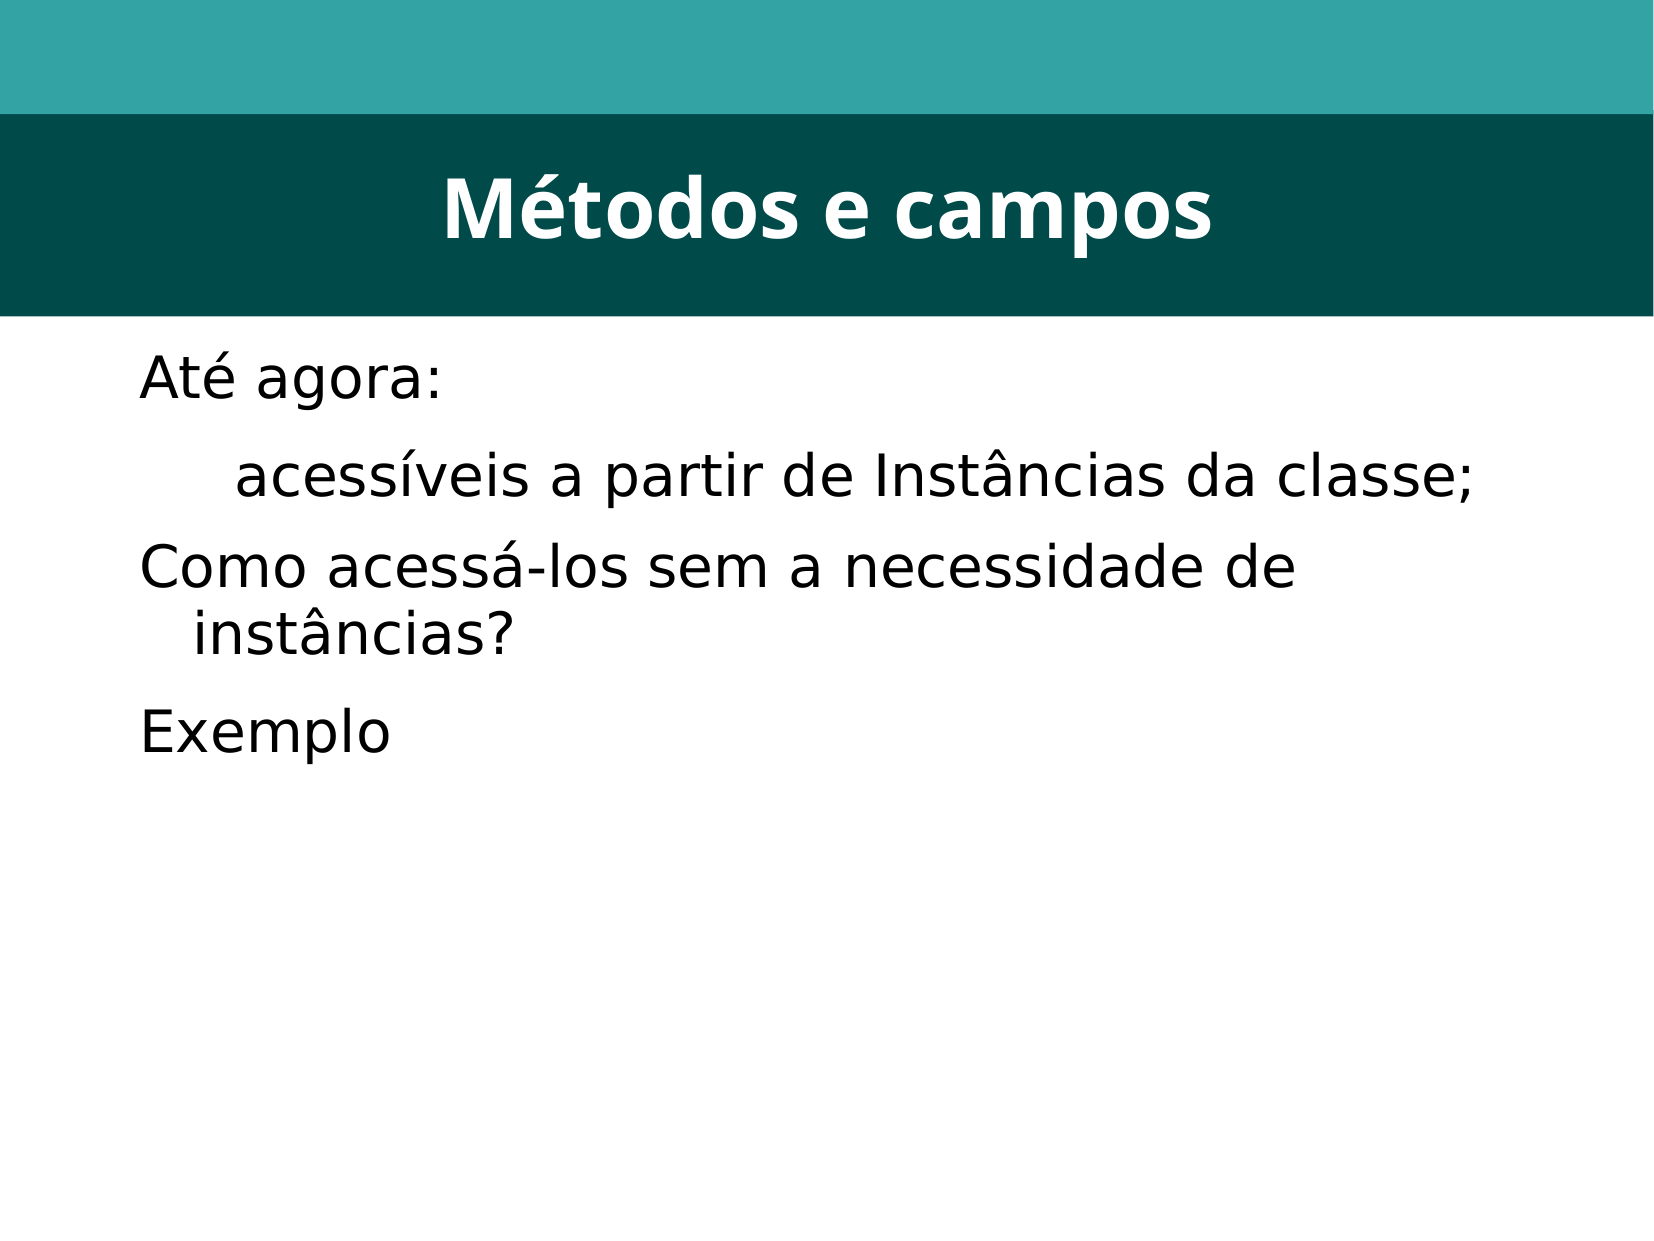

Métodos e campos
# Até agora:
 acessíveis a partir de Instâncias da classe;
Como acessá-los sem a necessidade de instâncias?
Exemplo